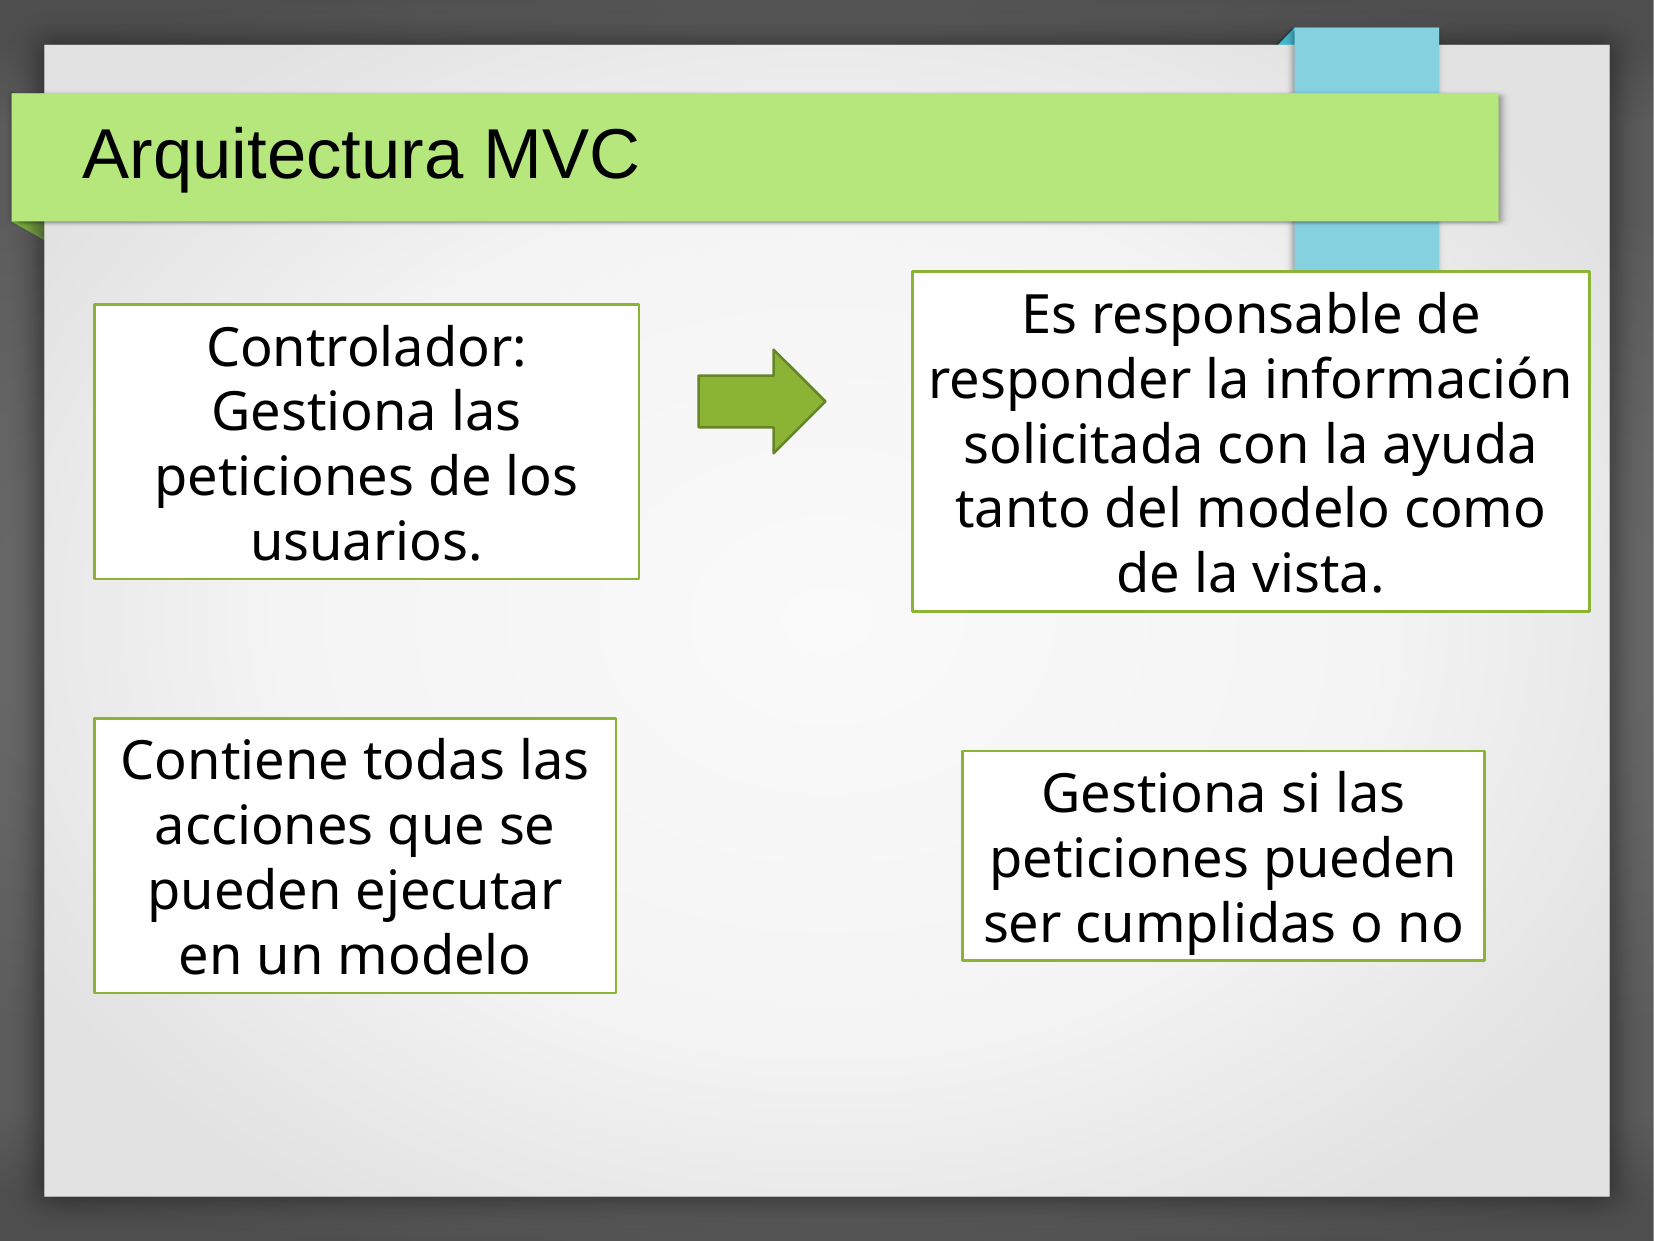

# Arquitectura MVC
Es responsable de responder la información solicitada con la ayuda tanto del modelo como de la vista.
Controlador: Gestiona las peticiones de los usuarios.
Contiene todas las acciones que se pueden ejecutar en un modelo
Gestiona si las peticiones pueden ser cumplidas o no